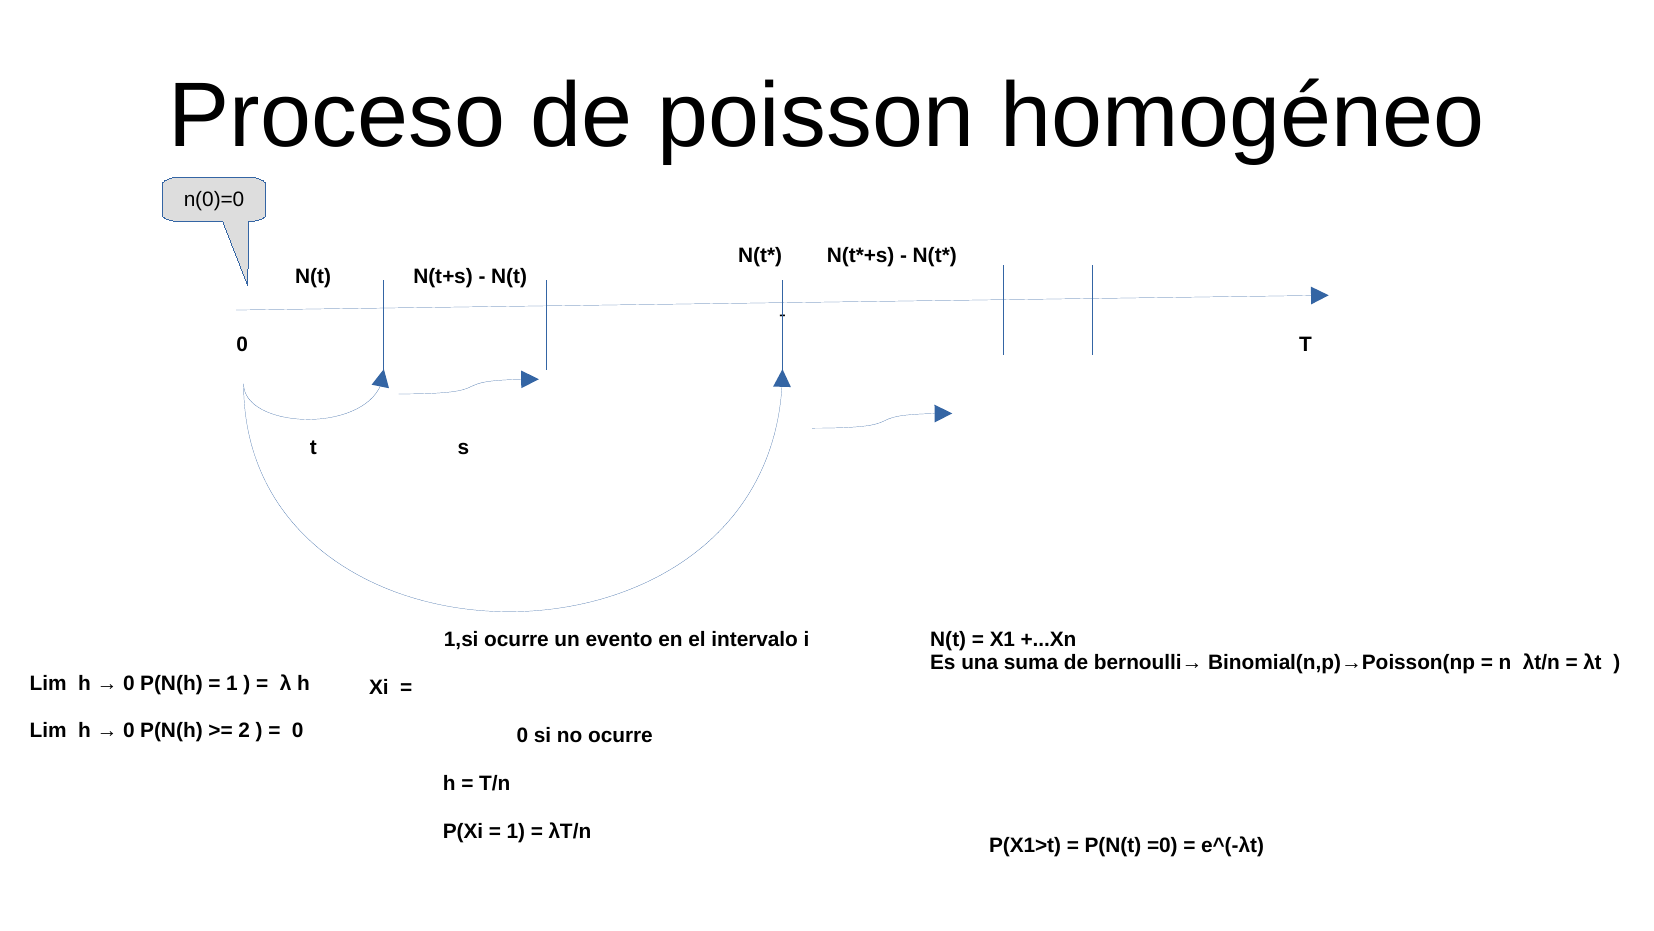

# Proceso de poisson homogéneo
n(0)=0
N(t*)
N(t*+s) - N(t*)
N(t)
N(t+s) - N(t)
-
0
T
t
s
            1,si ocurre un evento en el intervalo i
Xi  =
		0 si no ocurre
	h = T/n
	P(Xi = 1) = λT/n
N(t) = X1 +...Xn
Es una suma de bernoulli→ Binomial(n,p)→Poisson(np = n λt/n = λt )
Lim h → 0 P(N(h) = 1 ) = λ h
Lim h → 0 P(N(h) >= 2 ) = 0
P(X1>t) = P(N(t) =0) = e^(-λt)